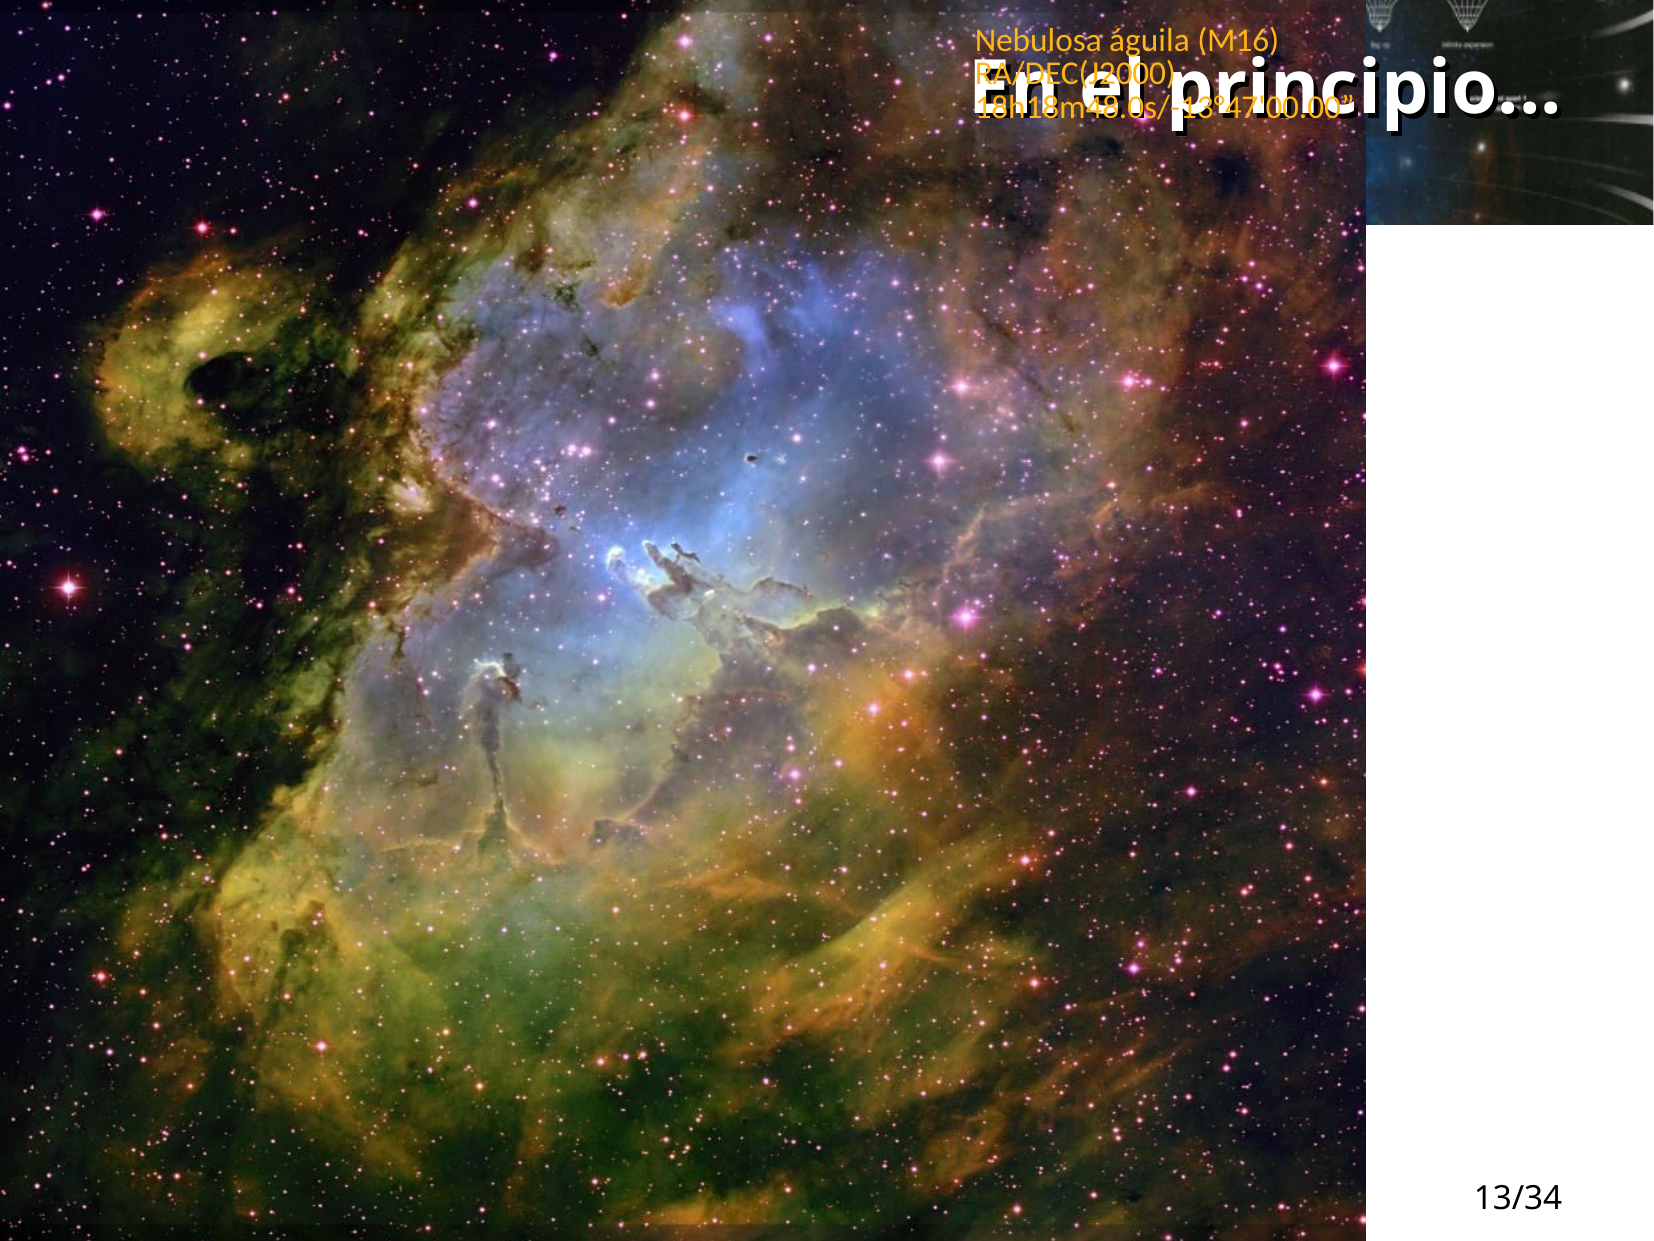

# En el principio...
Nebulosa águila (M16)
RA/DEC(J2000)
18h18m48.0s/-13°47'00.00”
Oct 16, 2019
Asorey IPAC 2019 U02C04
13